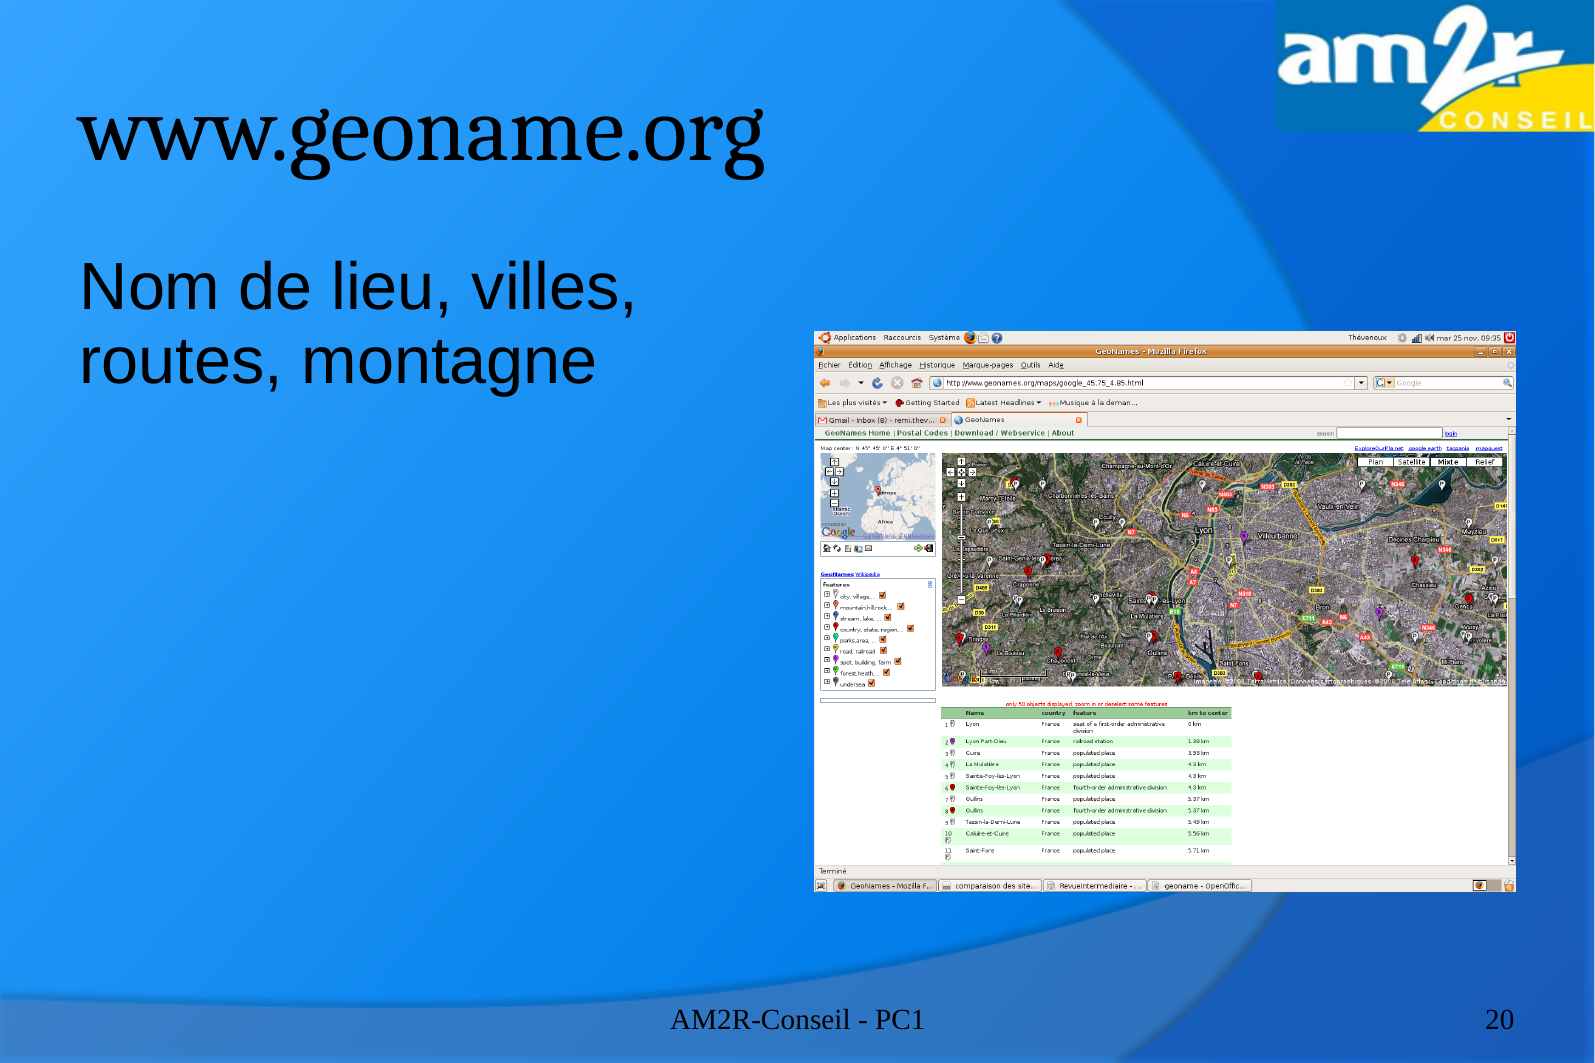

# www.geoname.org
Nom de lieu, villes, routes, montagne
AM2R-Conseil - PC1
20